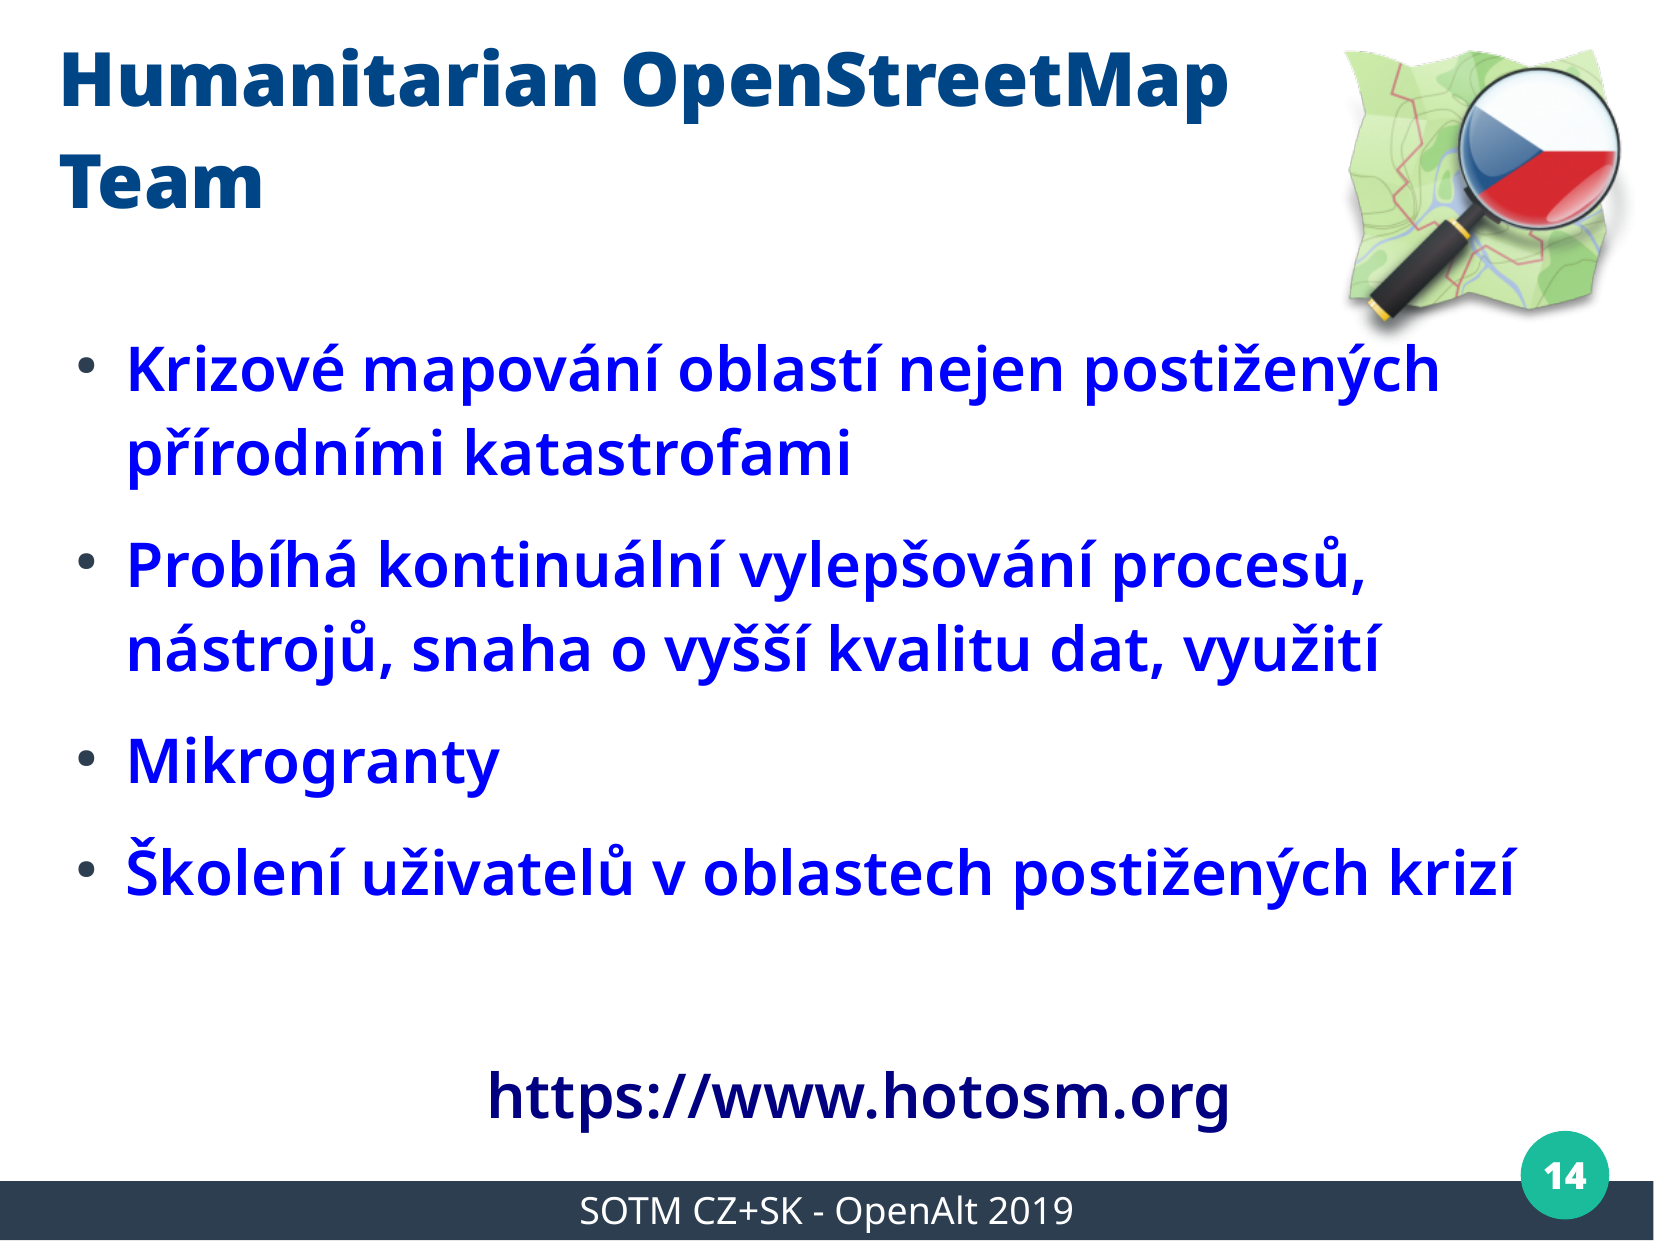

# Humanitarian OpenStreetMap Team
Krizové mapování oblastí nejen postižených přírodními katastrofami
Probíhá kontinuální vylepšování procesů, nástrojů, snaha o vyšší kvalitu dat, využití
Mikrogranty
Školení uživatelů v oblastech postižených krizí
https://www.hotosm.org
14
SOTM CZ+SK - OpenAlt 2019